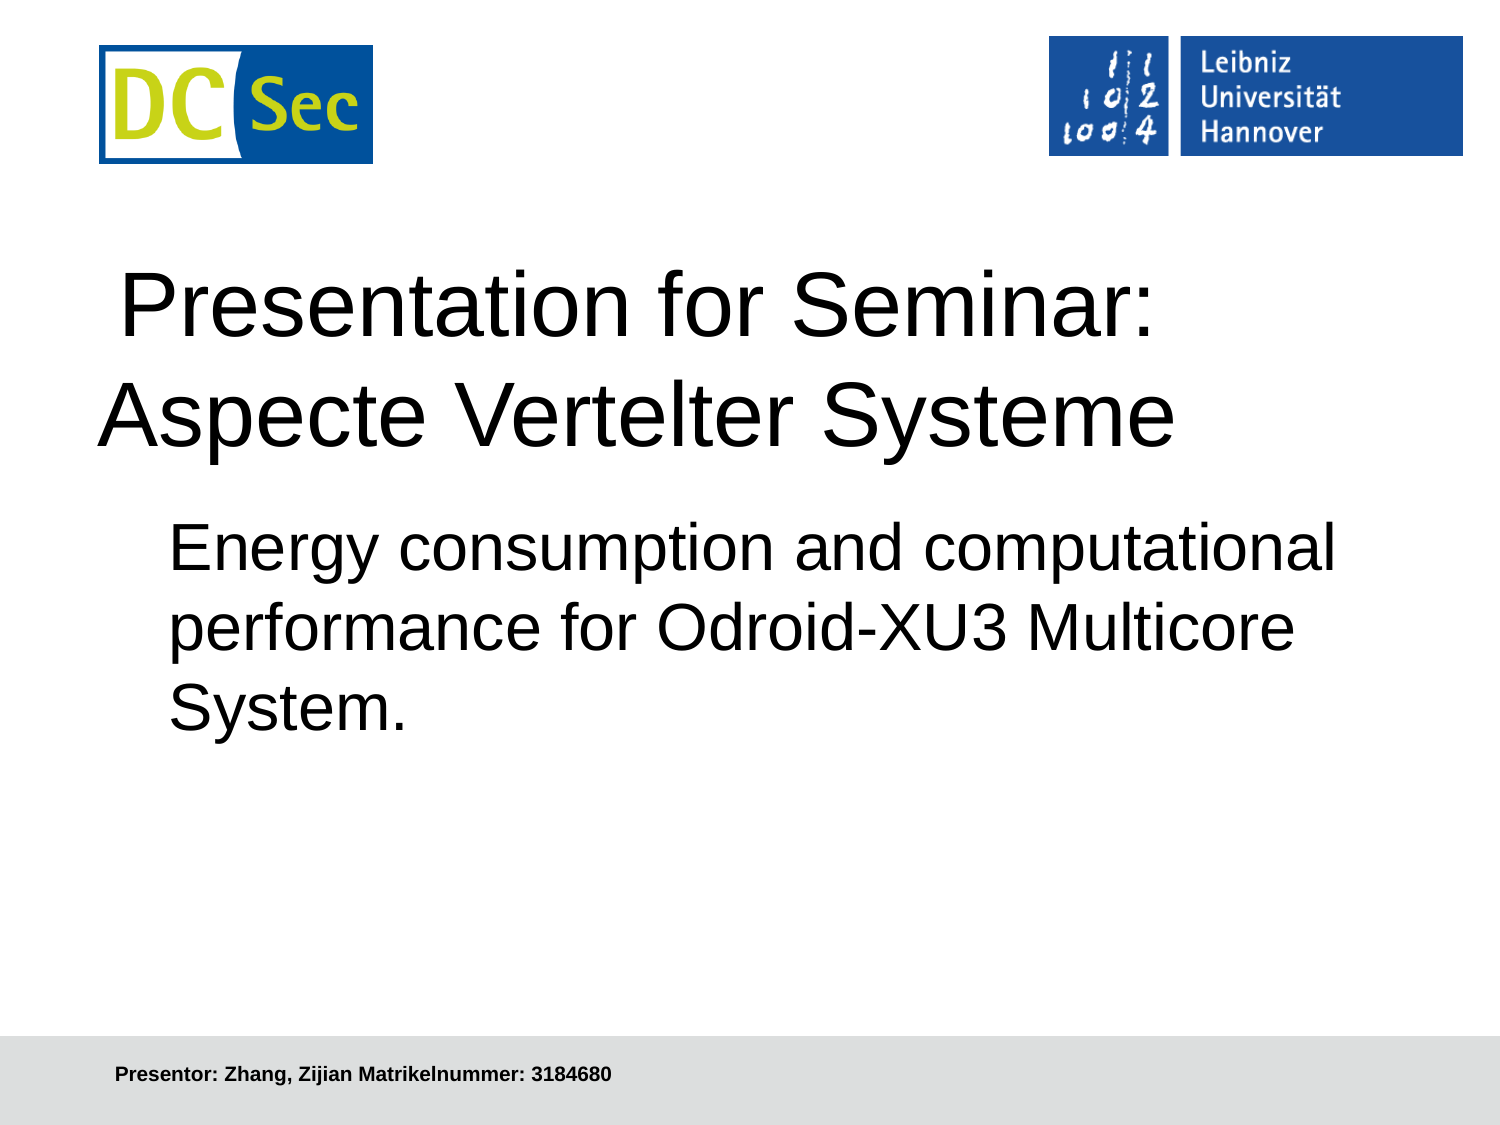

# Presentation for Seminar: Aspecte Vertelter Systeme
Energy consumption and computational performance for Odroid-XU3 Multicore System.
Presentor: Zhang, Zijian Matrikelnummer: 3184680